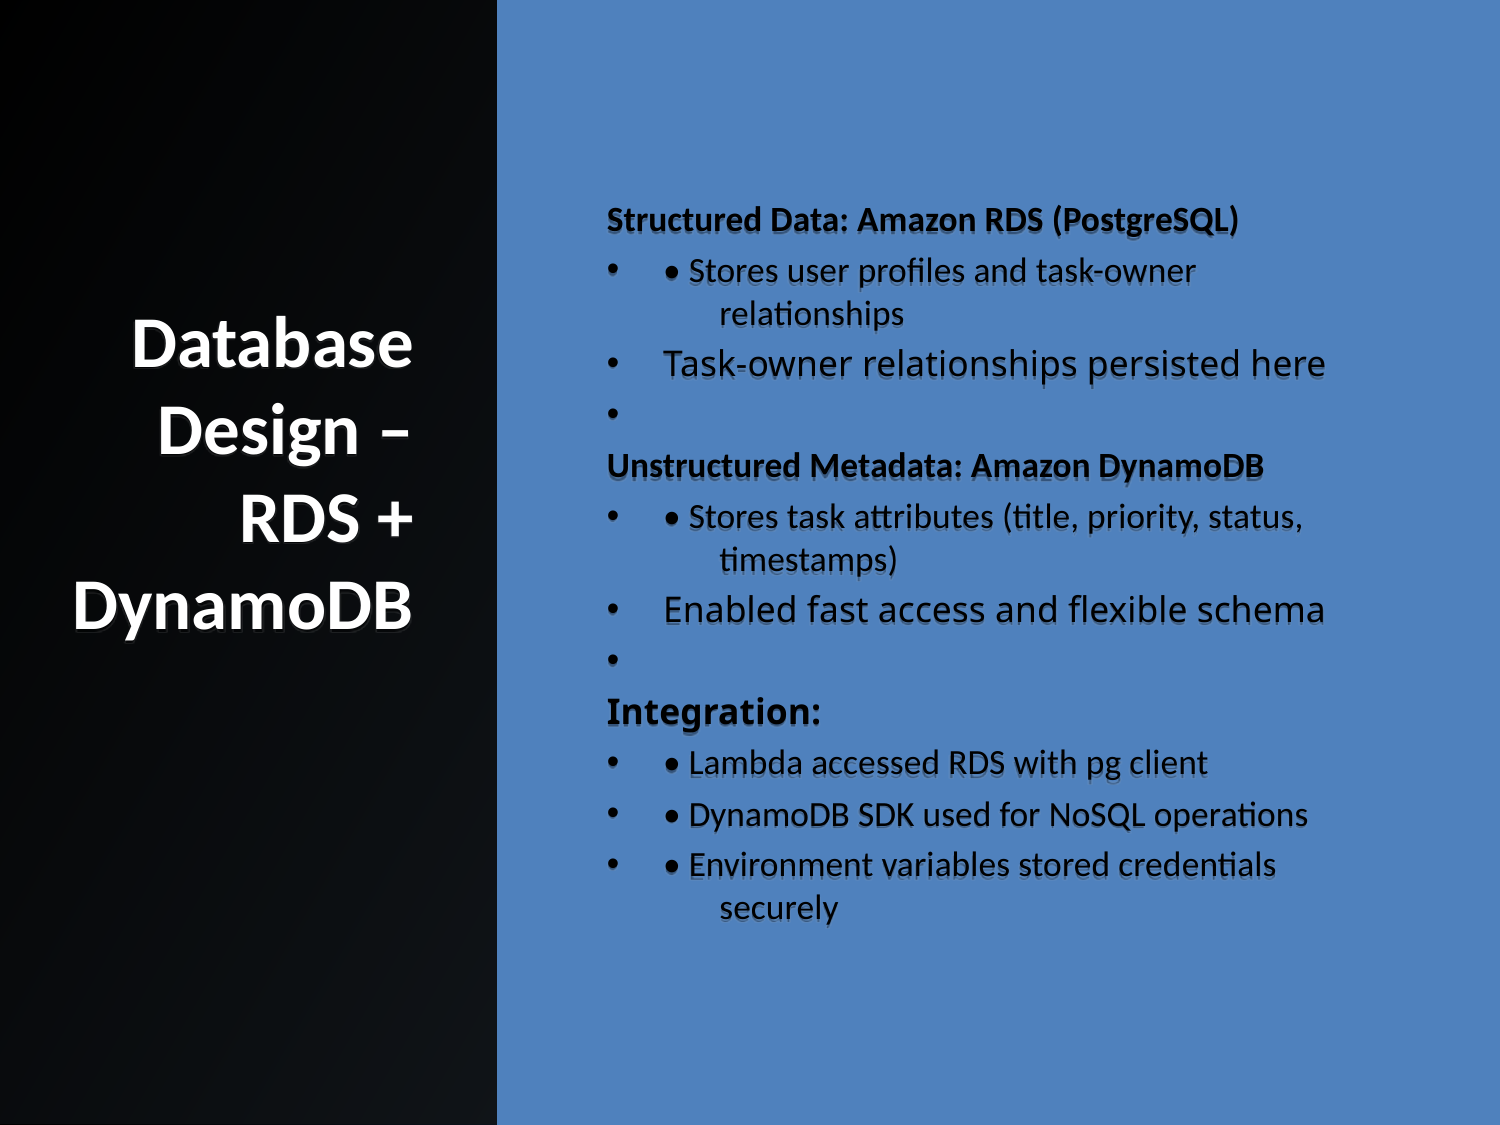

# Database Design – RDS + DynamoDB
Structured Data: Amazon RDS (PostgreSQL)
• Stores user profiles and task-owner relationships
Task-owner relationships persisted here
Unstructured Metadata: Amazon DynamoDB
• Stores task attributes (title, priority, status, timestamps)
Enabled fast access and flexible schema
Integration:
• Lambda accessed RDS with pg client
• DynamoDB SDK used for NoSQL operations
• Environment variables stored credentials securely